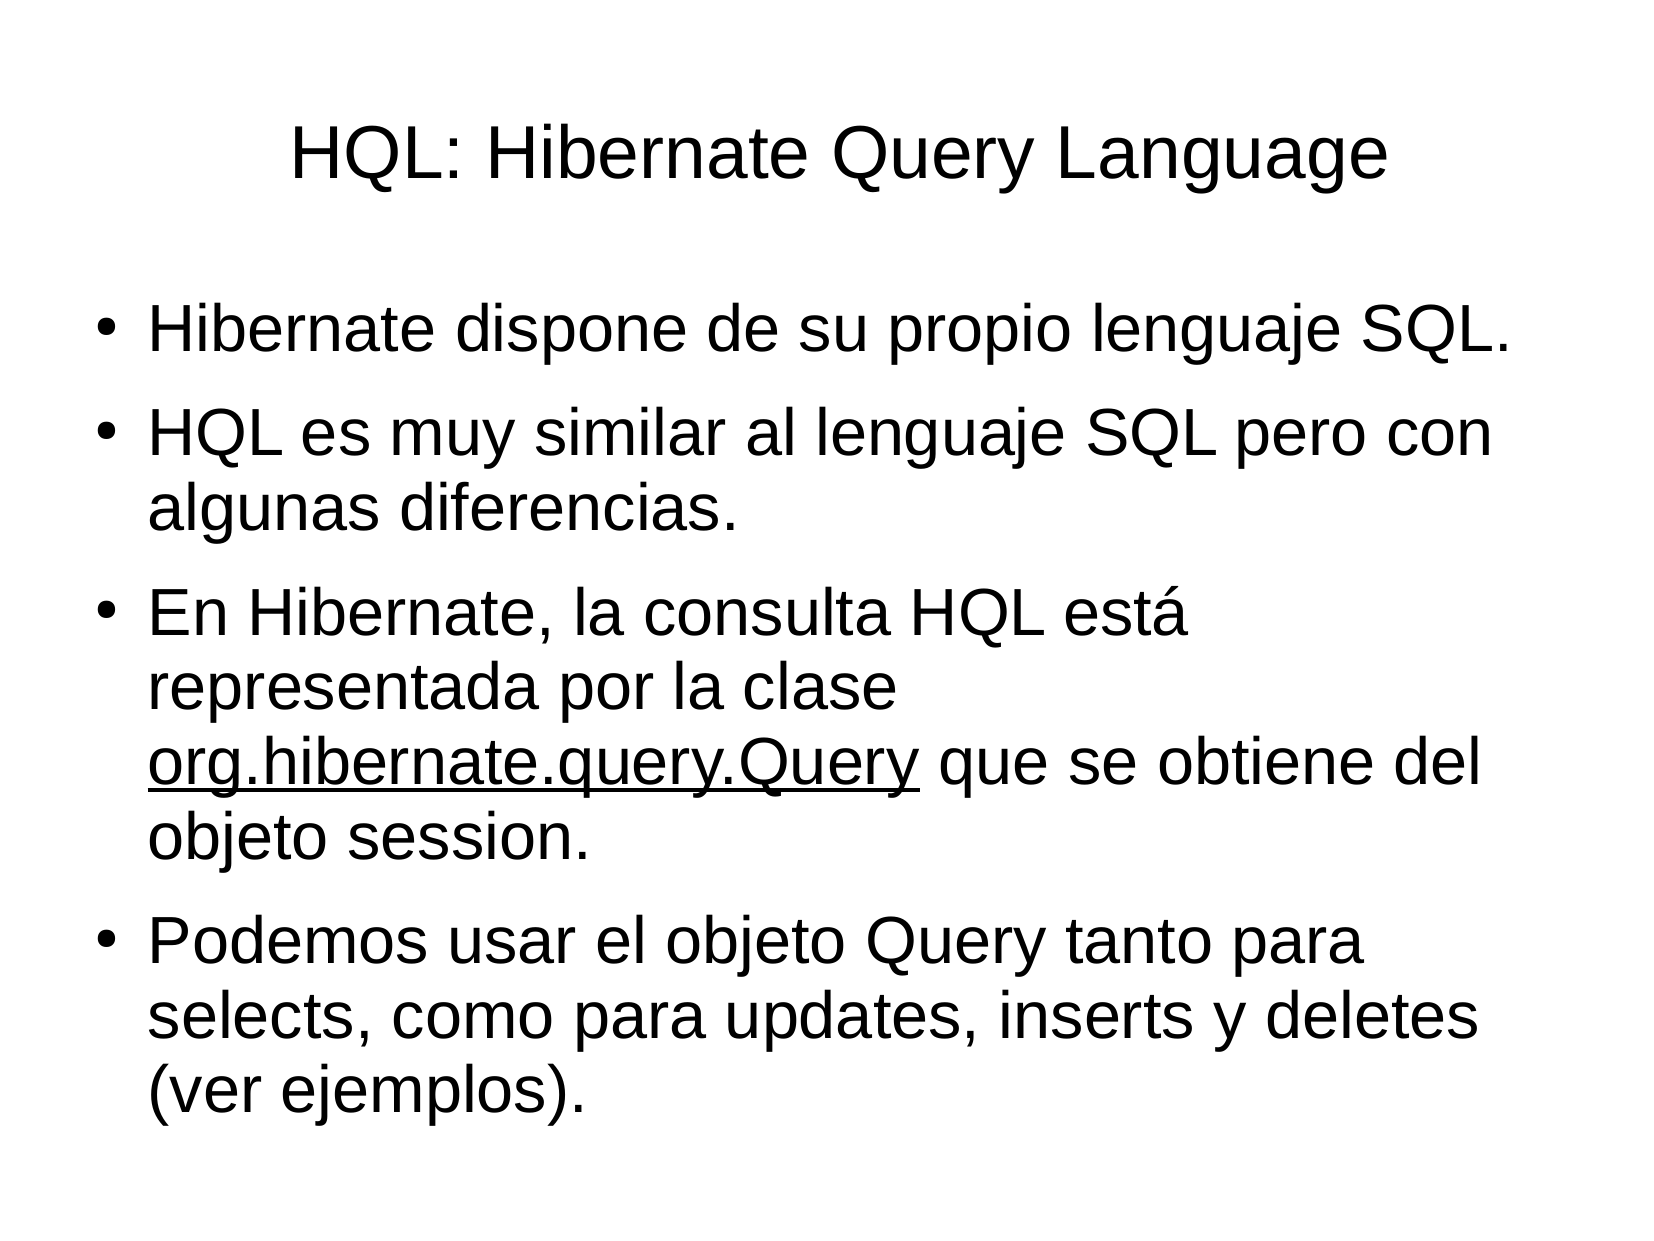

# HQL: Hibernate Query Language
Hibernate dispone de su propio lenguaje SQL.
HQL es muy similar al lenguaje SQL pero con algunas diferencias.
En Hibernate, la consulta HQL está representada por la clase org.hibernate.query.Query que se obtiene del objeto session.
Podemos usar el objeto Query tanto para selects, como para updates, inserts y deletes (ver ejemplos).